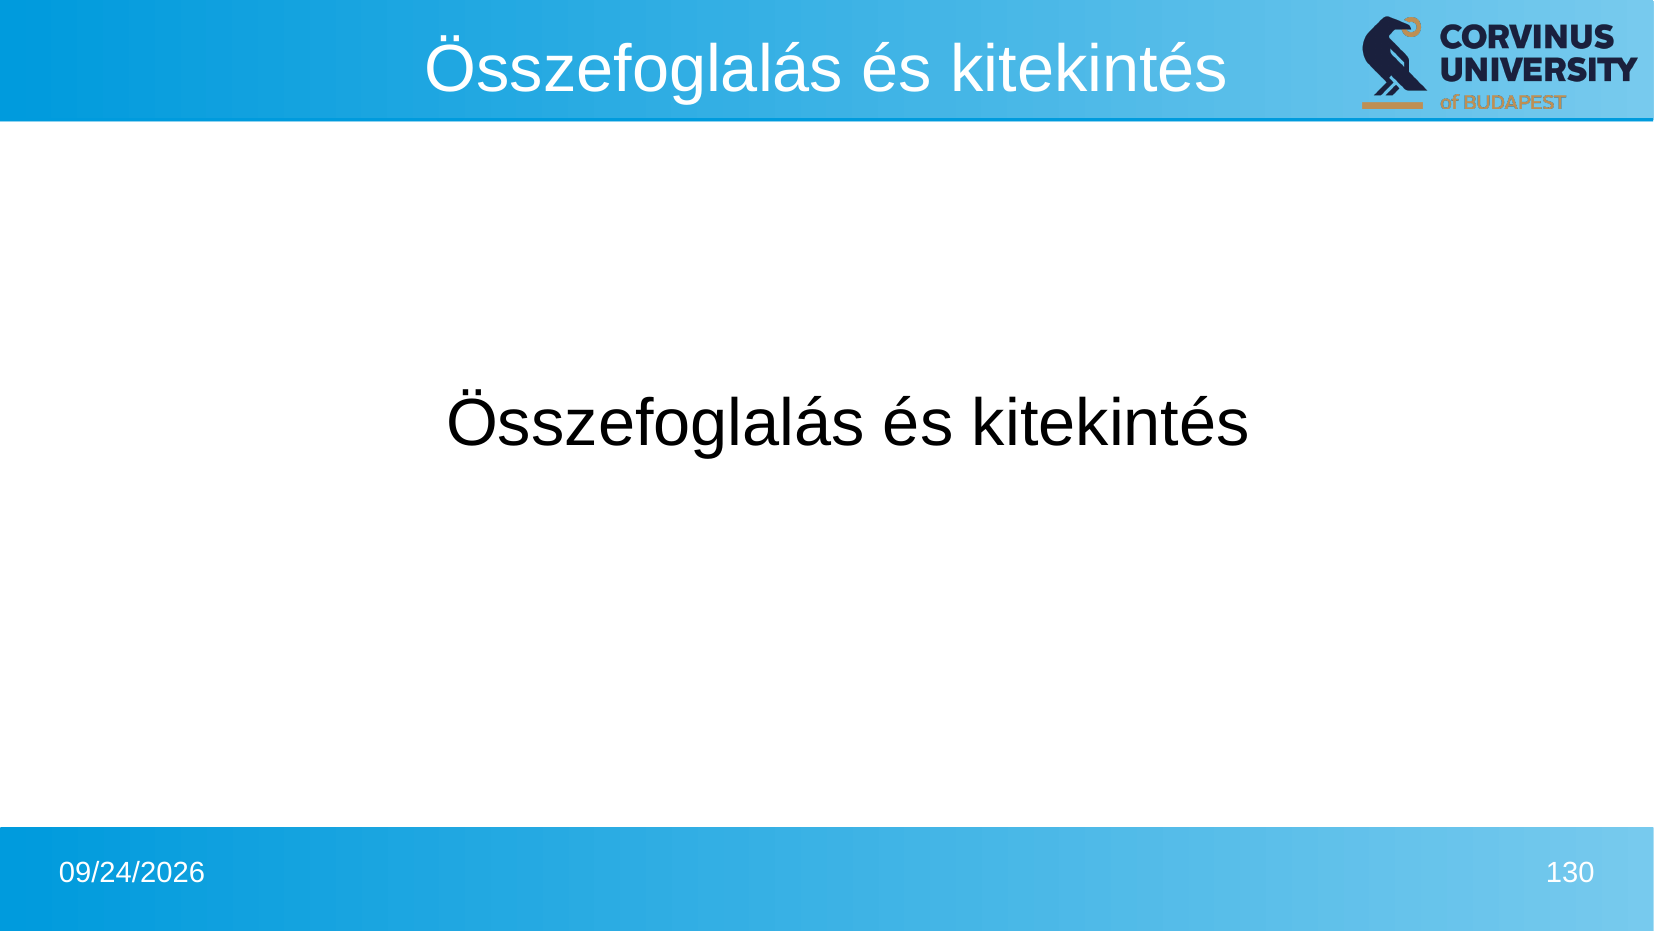

# Összefoglalás és kitekintés
Összefoglalás és kitekintés
130